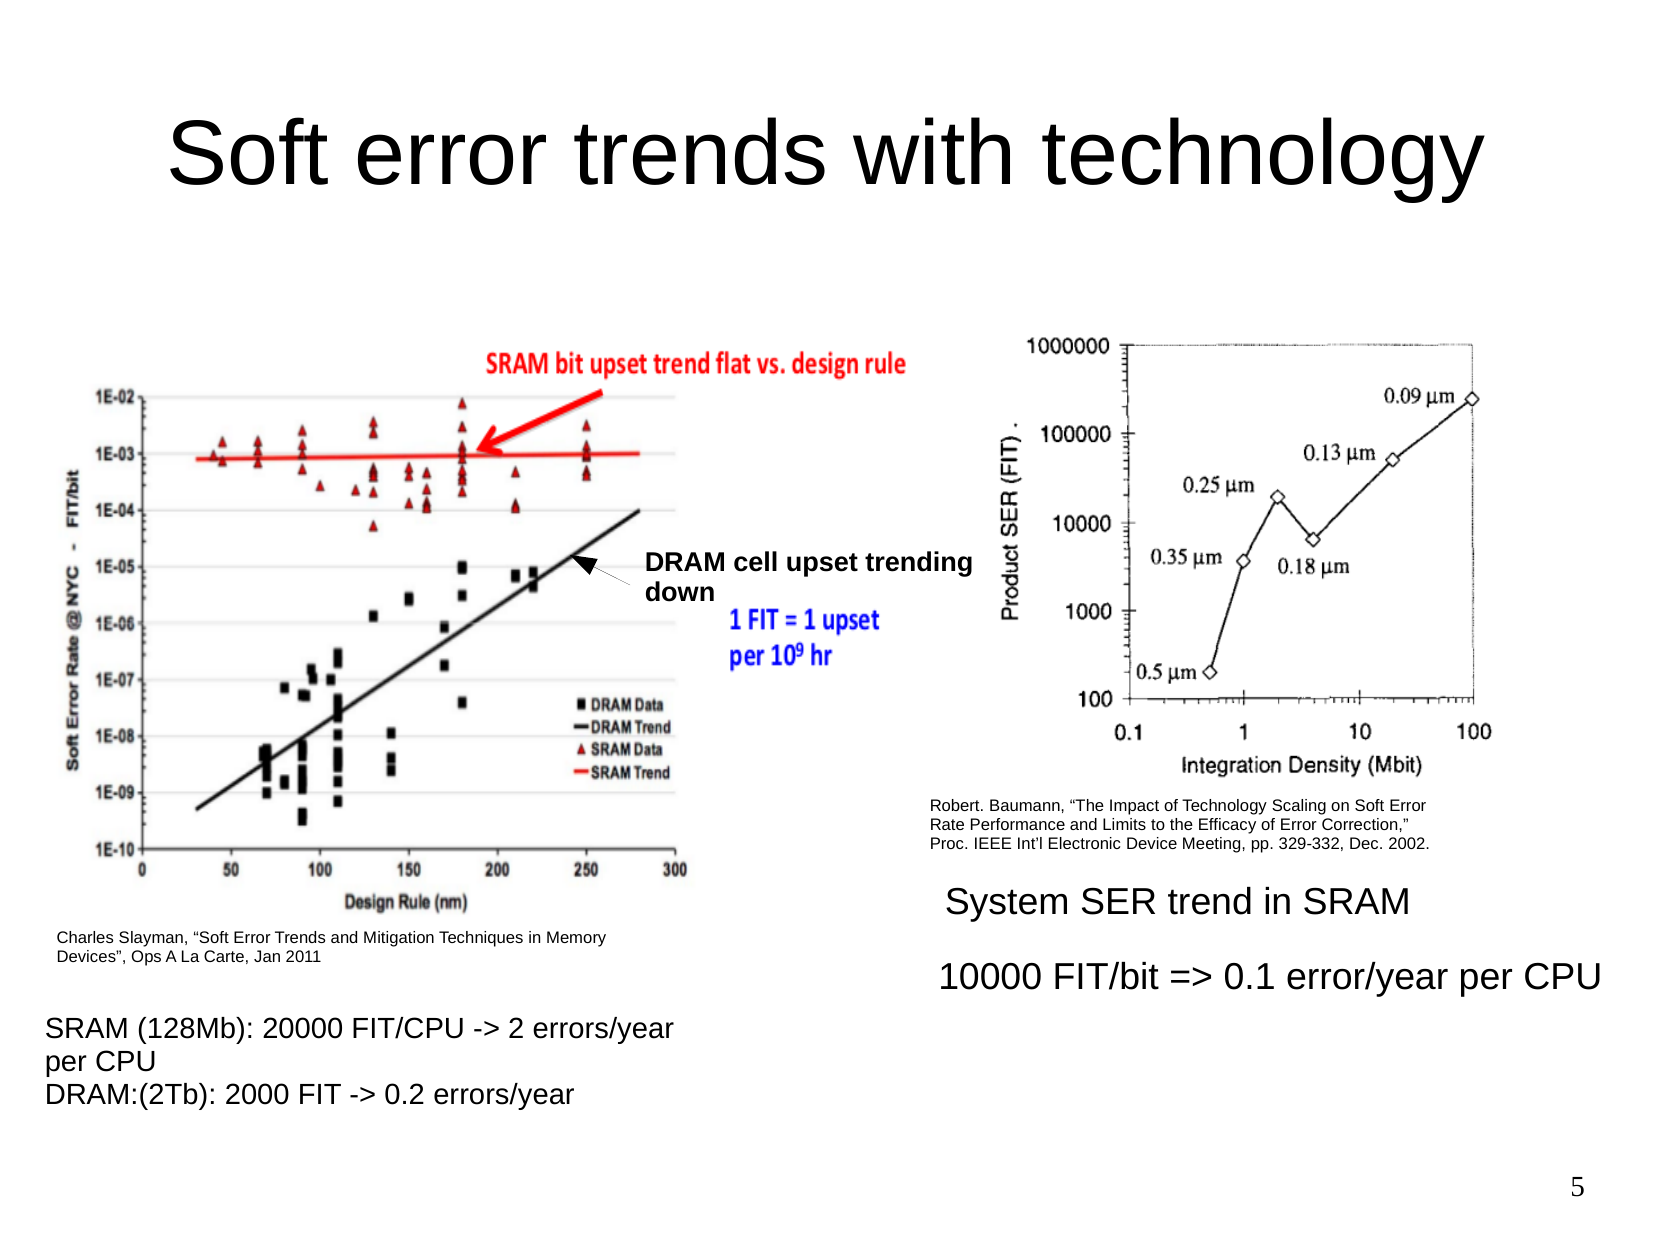

# Soft error trends with technology
DRAM cell upset trending down
Robert. Baumann, “The Impact of Technology Scaling on Soft Error Rate Performance and Limits to the Efficacy of Error Correction,” Proc. IEEE Int’l Electronic Device Meeting, pp. 329-332, Dec. 2002.
System SER trend in SRAM
Charles Slayman, “Soft Error Trends and Mitigation Techniques in Memory Devices”, Ops A La Carte, Jan 2011
10000 FIT/bit => 0.1 error/year per CPU
SRAM (128Mb): 20000 FIT/CPU -> 2 errors/year per CPU
DRAM:(2Tb): 2000 FIT -> 0.2 errors/year
5